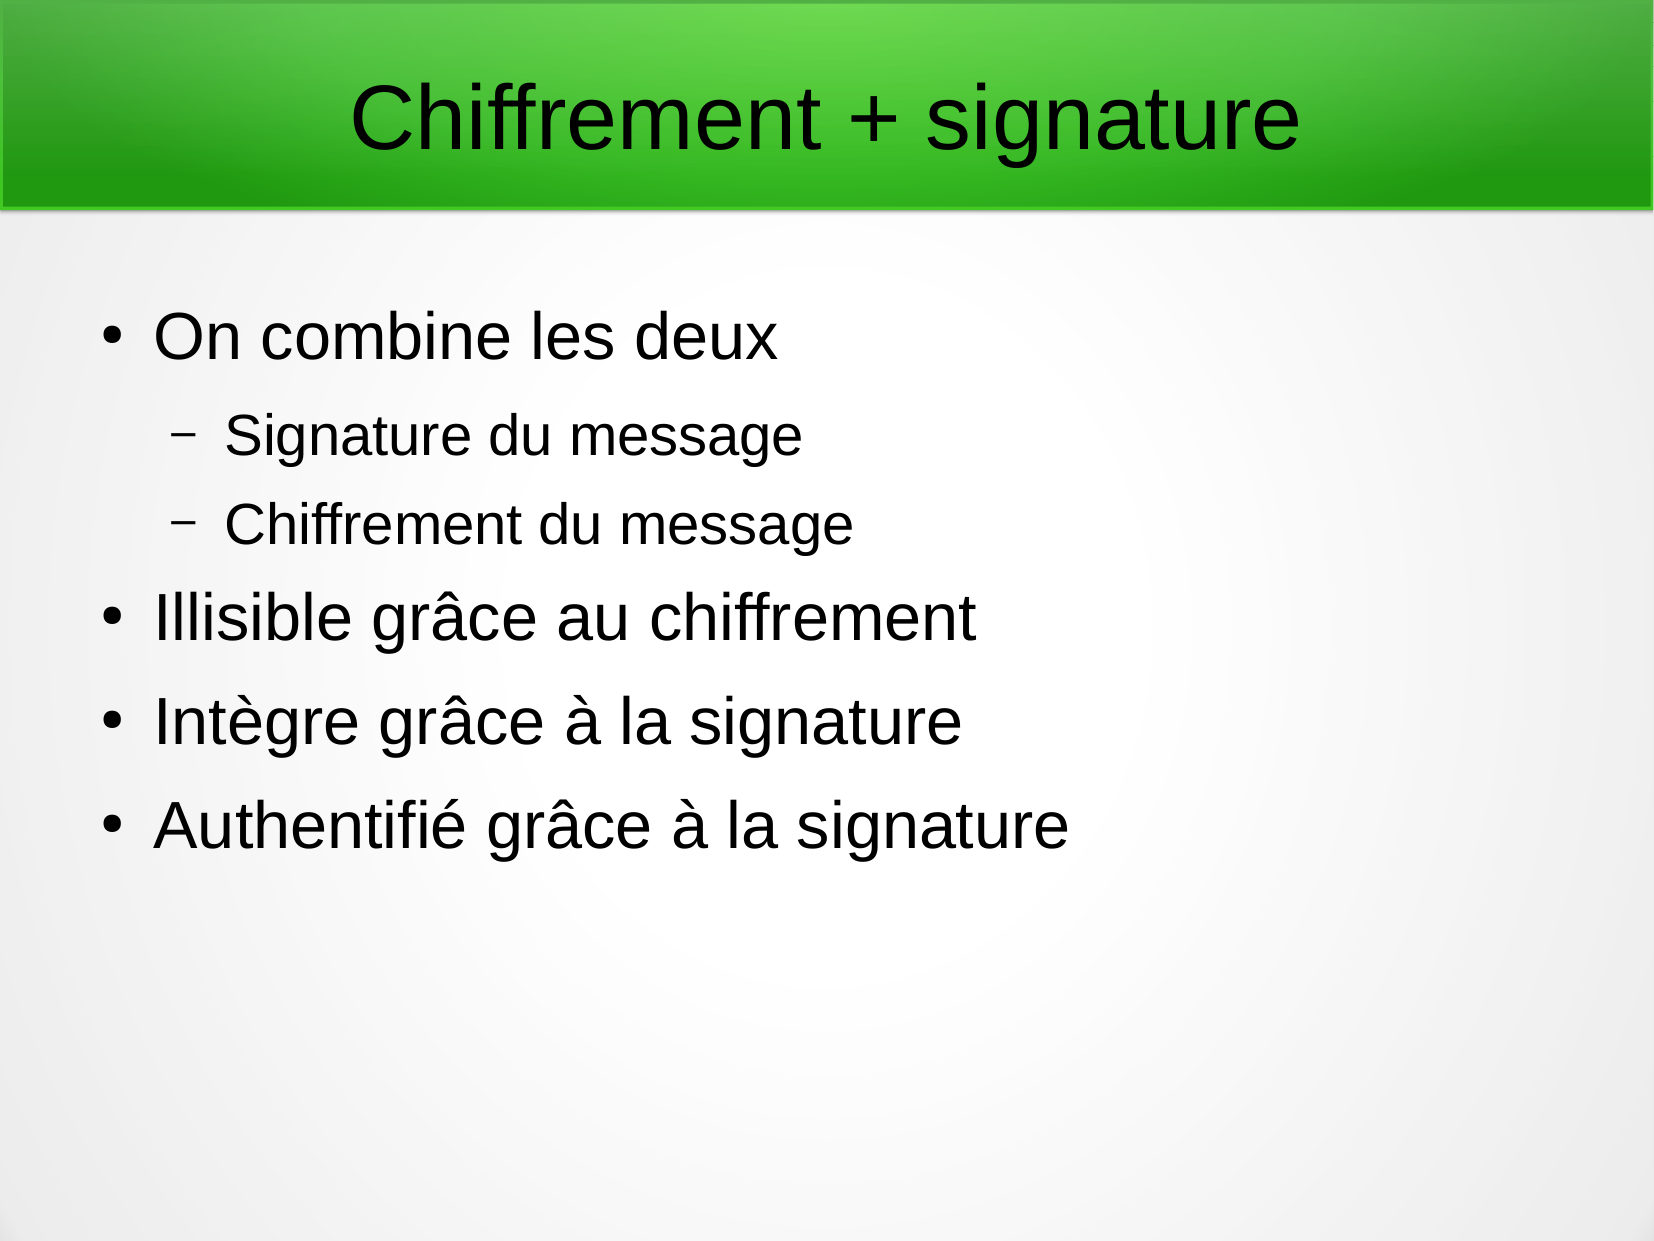

# Chiffrement + signature
On combine les deux
Signature du message
Chiffrement du message
Illisible grâce au chiffrement
Intègre grâce à la signature
Authentifié grâce à la signature